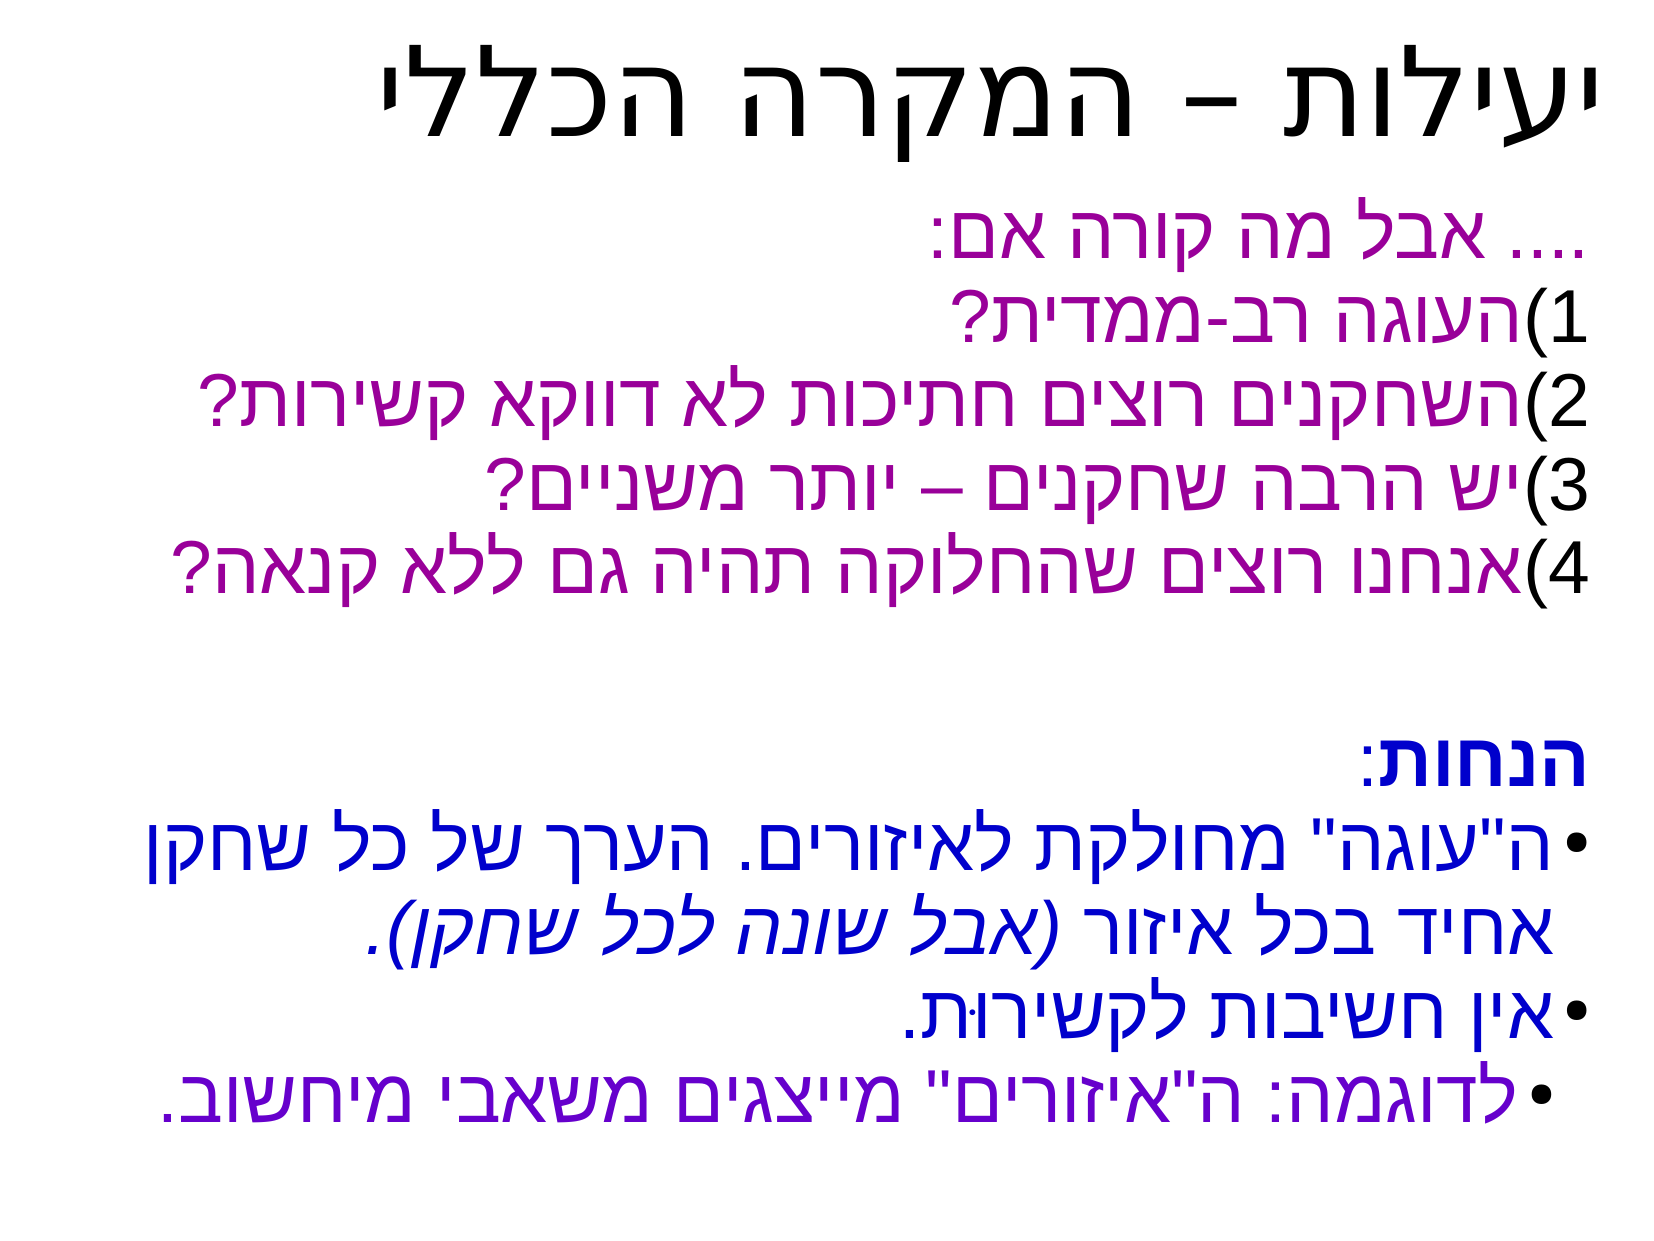

# יעילות – המקרה הכללי
.... אבל מה קורה אם:
העוגה רב-ממדית?
השחקנים רוצים חתיכות לא דווקא קשירות?
יש הרבה שחקנים – יותר משניים?
אנחנו רוצים שהחלוקה תהיה גם ללא קנאה?
הנחות:
ה"עוגה" מחולקת לאיזורים. הערך של כל שחקן אחיד בכל איזור (אבל שונה לכל שחקן).
אין חשיבות לקשירוּת.
לדוגמה: ה"איזורים" מייצגים משאבי מיחשוב.